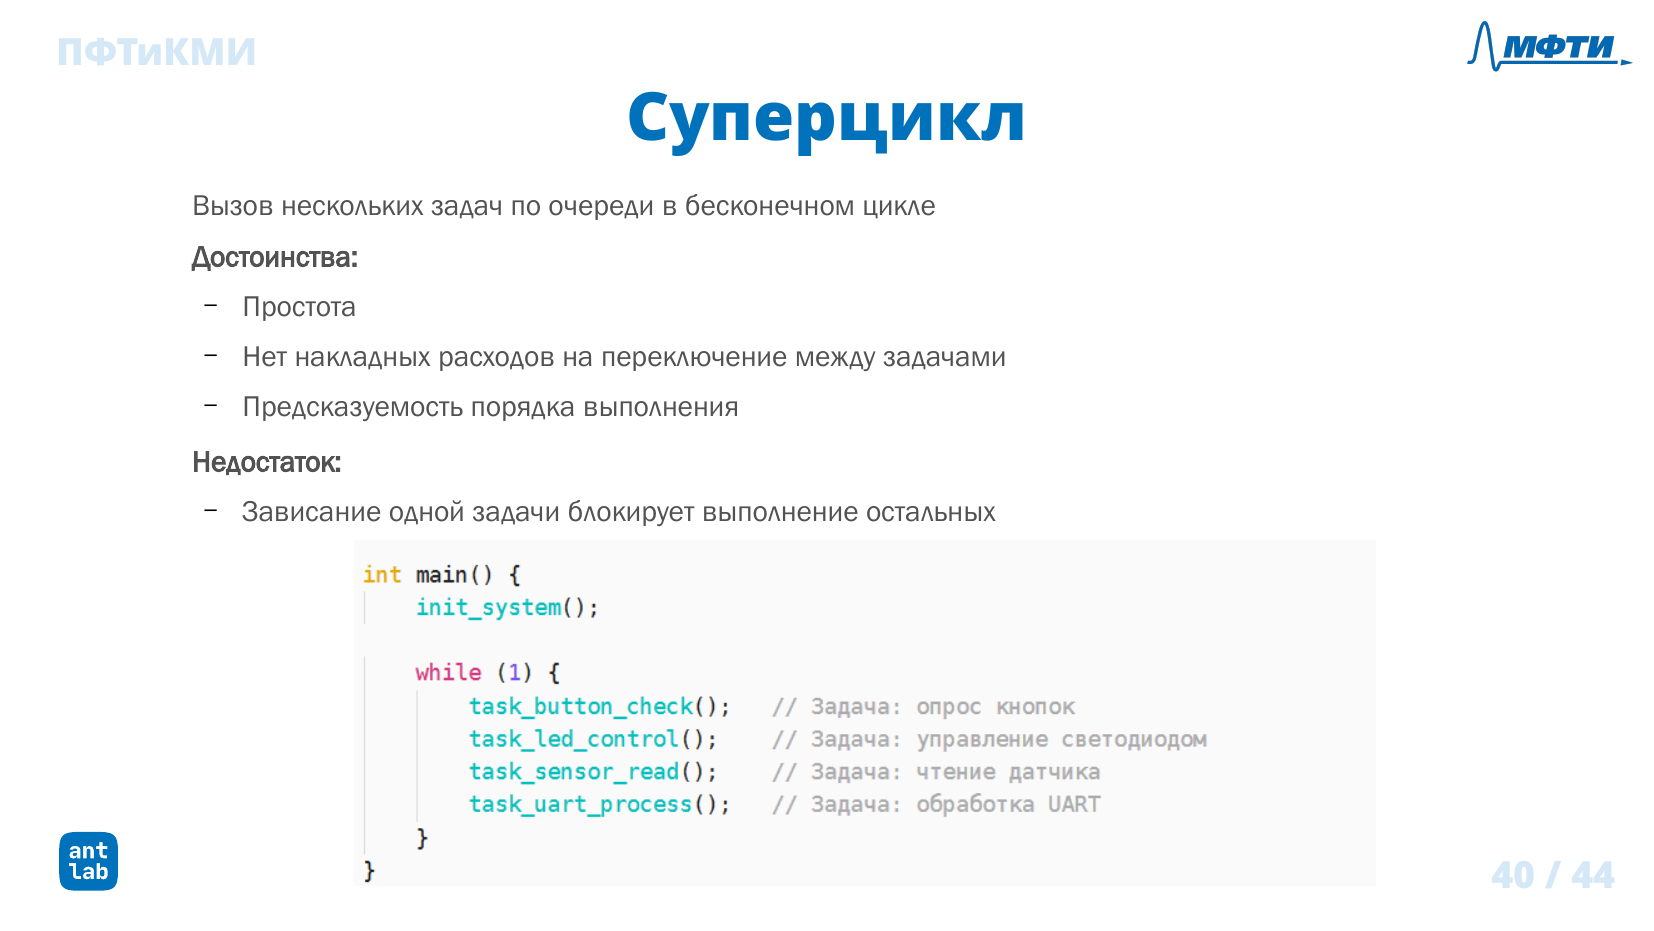

# Суперцикл
Вызов нескольких задач по очереди в бесконечном цикле
Достоинства:
Простота
Нет накладных расходов на переключение между задачами
Предсказуемость порядка выполнения
Недостаток:
Зависание одной задачи блокирует выполнение остальных